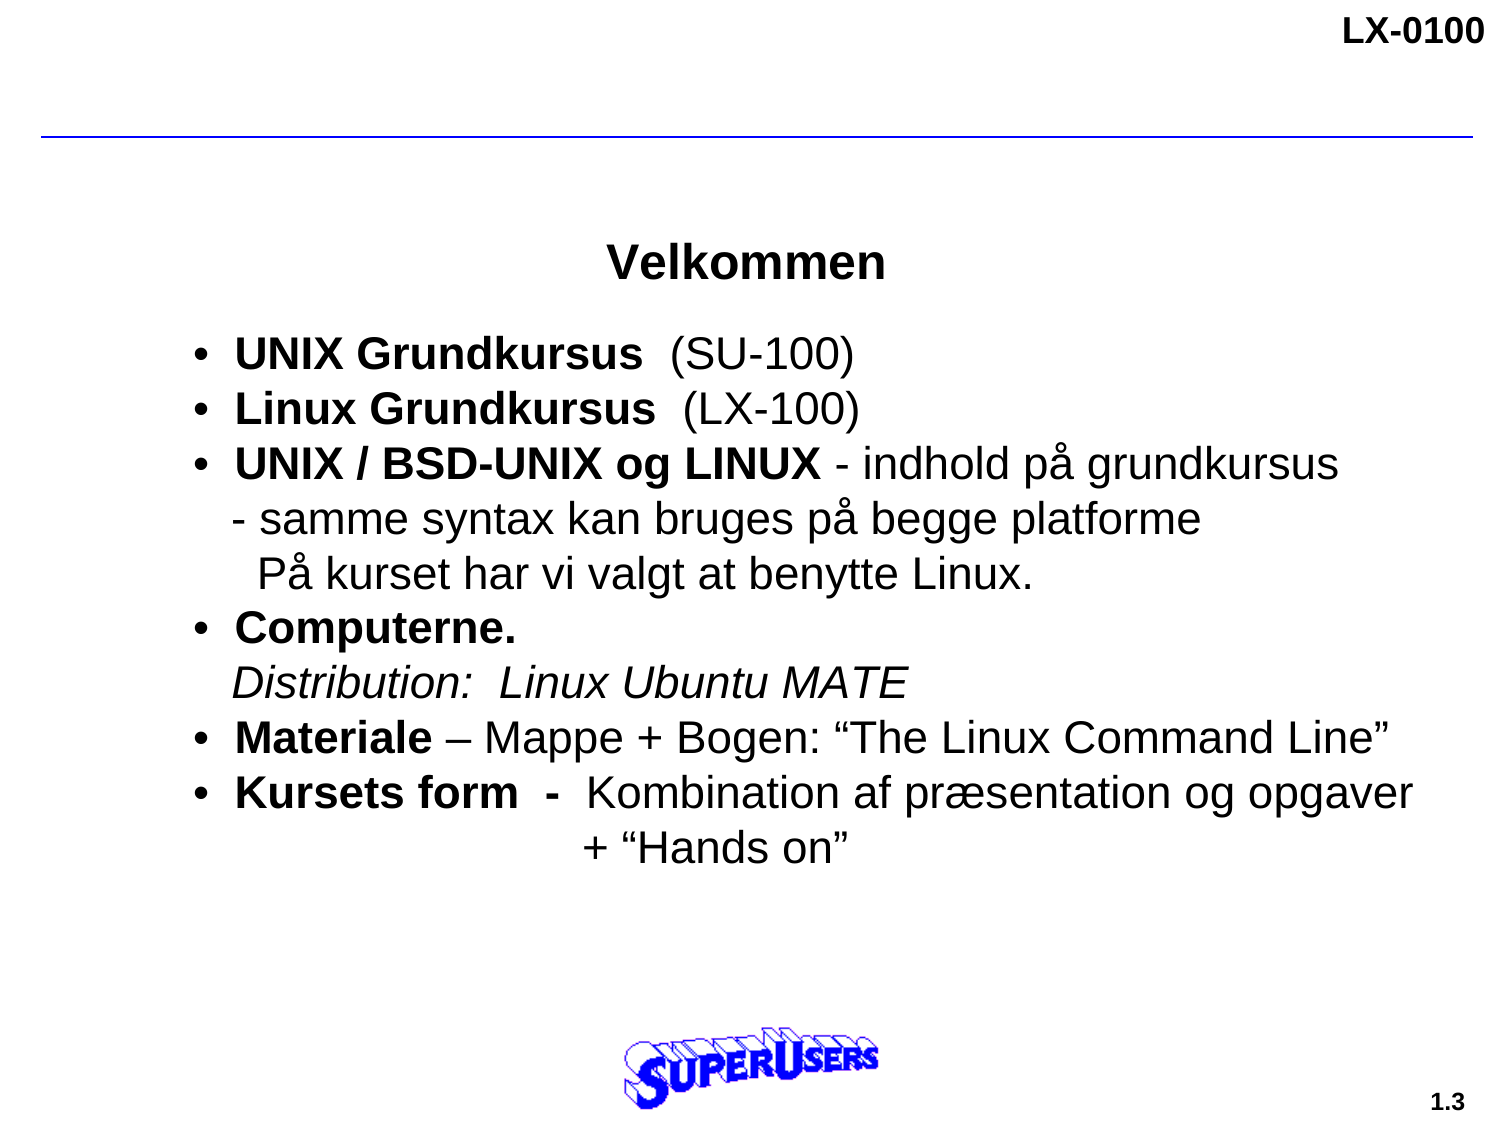

#
Velkommen
 UNIX Grundkursus (SU-100)
 Linux Grundkursus (LX-100)
 UNIX / BSD-UNIX og LINUX - indhold på grundkursus
 - samme syntax kan bruges på begge platforme
 På kurset har vi valgt at benytte Linux.
 Computerne.
 Distribution: Linux Ubuntu MATE
 Materiale – Mappe + Bogen: “The Linux Command Line”
 Kursets form - Kombination af præsentation og opgaver
		 + “Hands on”